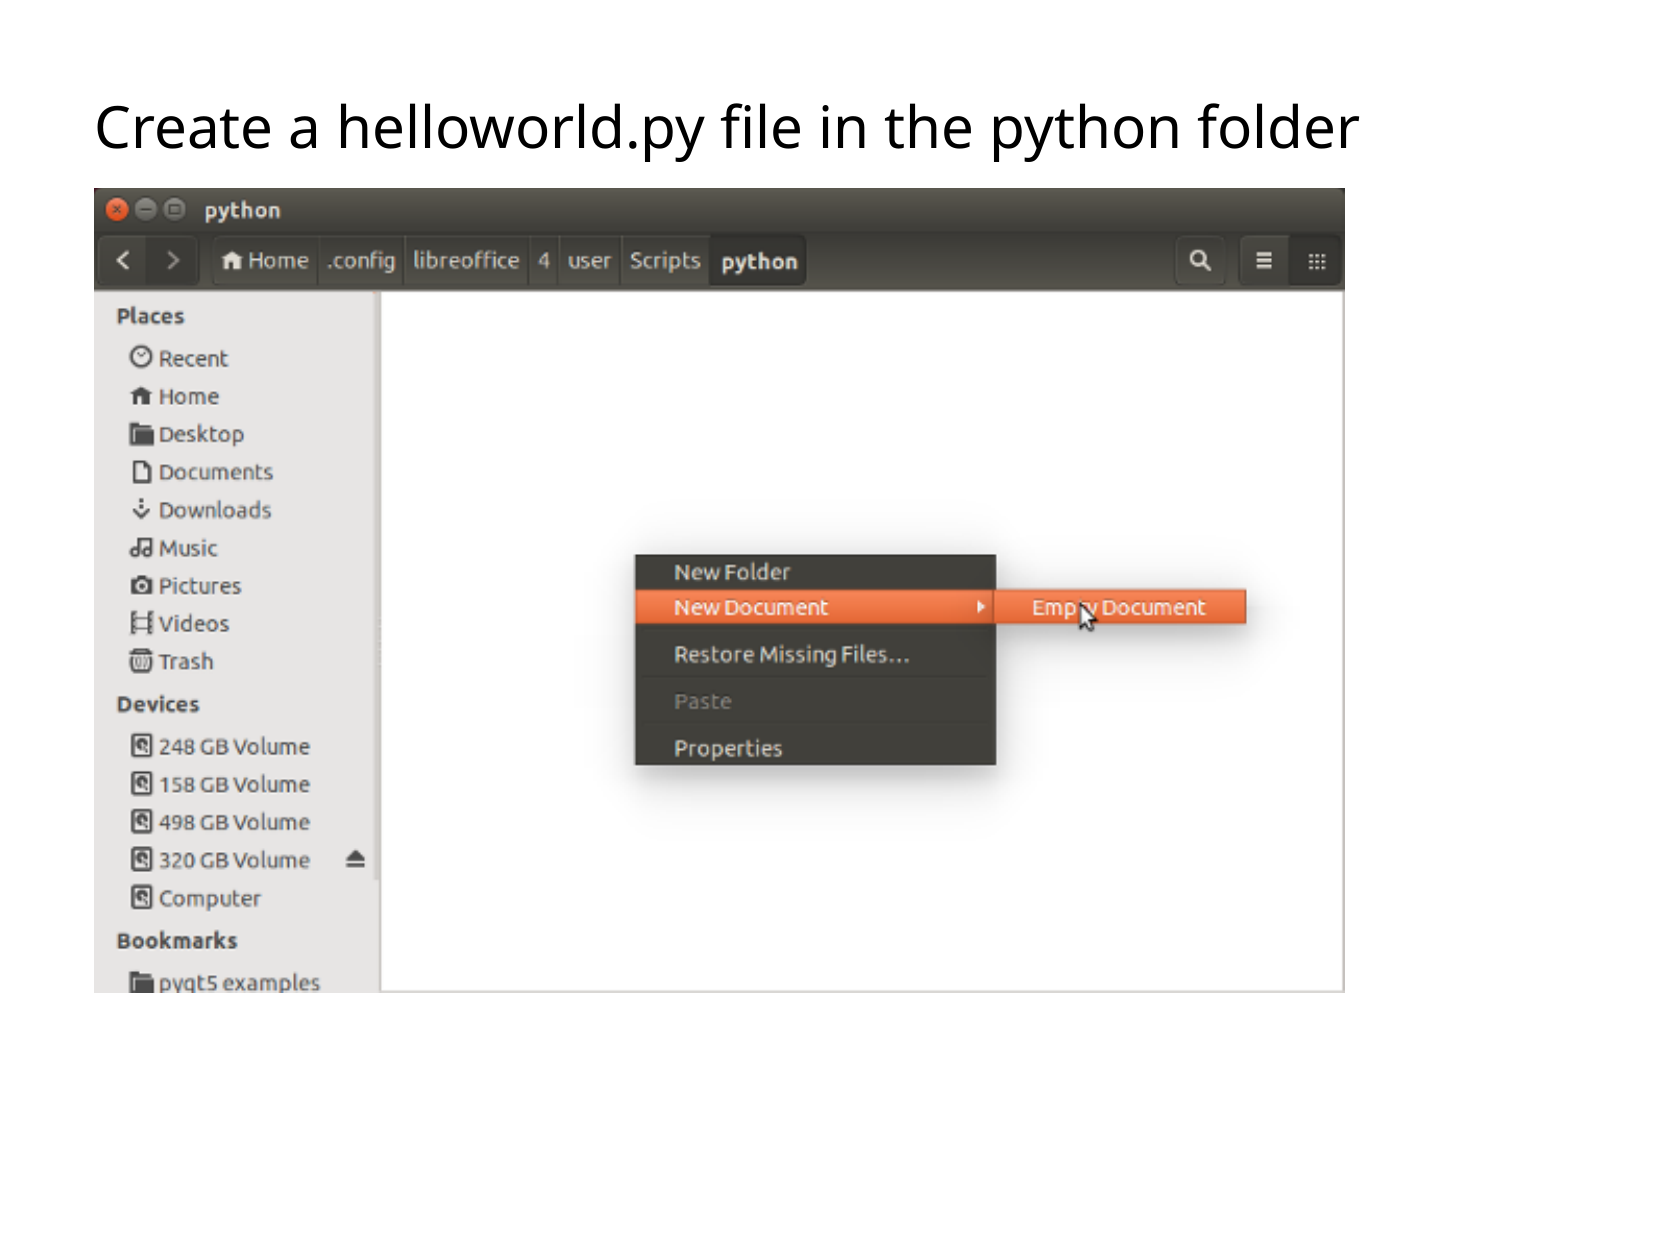

# Create a helloworld.py file in the python folder